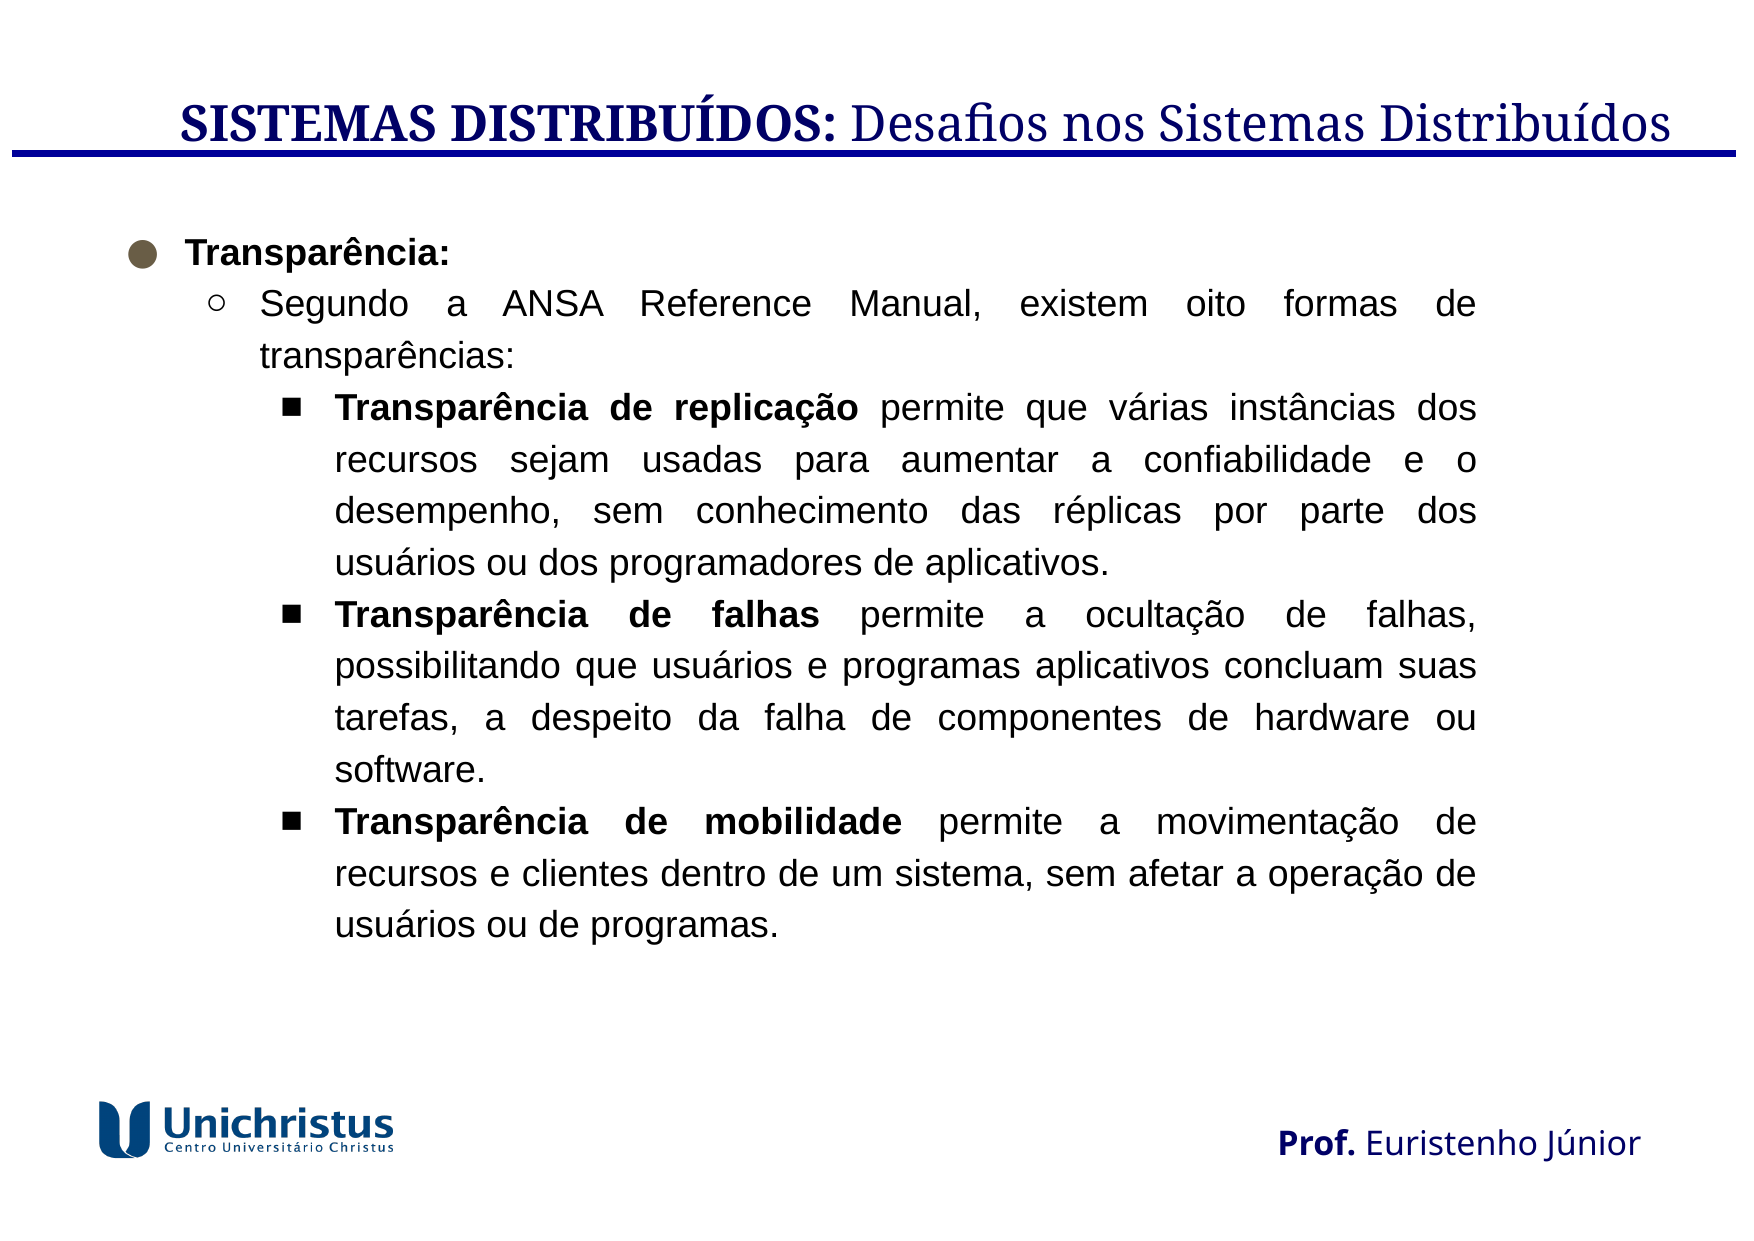

SISTEMAS DISTRIBUÍDOS: Desafios nos Sistemas Distribuídos
Transparência:
Segundo a ANSA Reference Manual, existem oito formas de transparências:
Transparência de replicação permite que várias instâncias dos recursos sejam usadas para aumentar a confiabilidade e o desempenho, sem conhecimento das réplicas por parte dos usuários ou dos programadores de aplicativos.
Transparência de falhas permite a ocultação de falhas, possibilitando que usuários e programas aplicativos concluam suas tarefas, a despeito da falha de componentes de hardware ou software.
Transparência de mobilidade permite a movimentação de recursos e clientes dentro de um sistema, sem afetar a operação de usuários ou de programas.
Prof. Euristenho Júnior